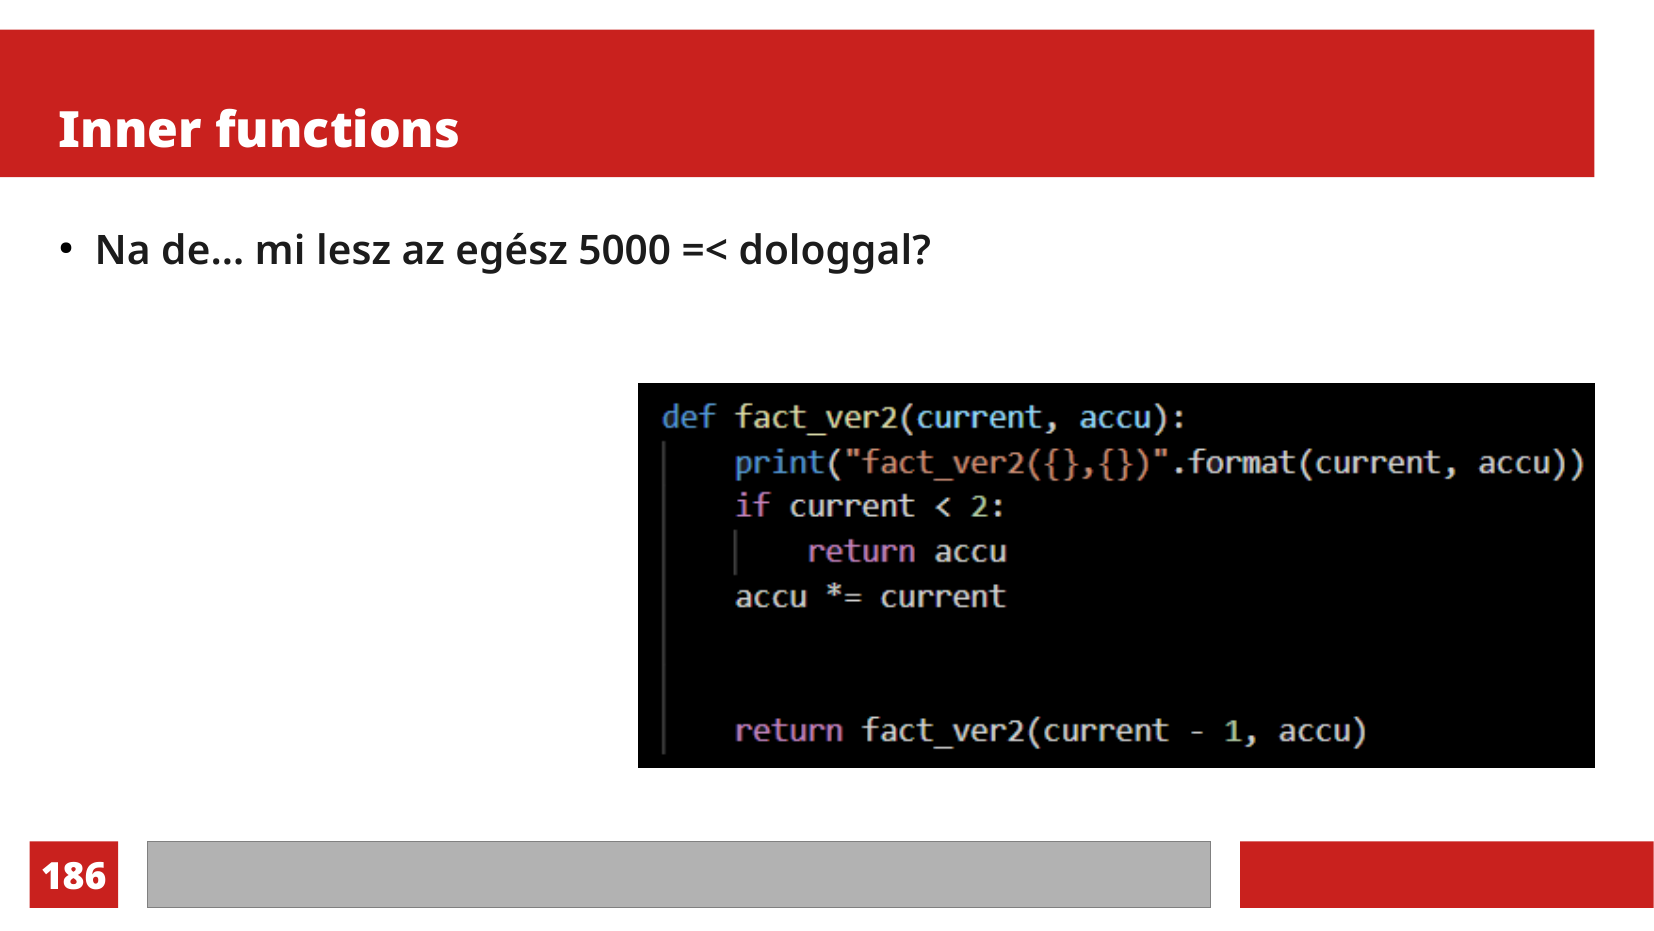

# Inner functions
Na de… mi lesz az egész 5000 =< dologgal?
186